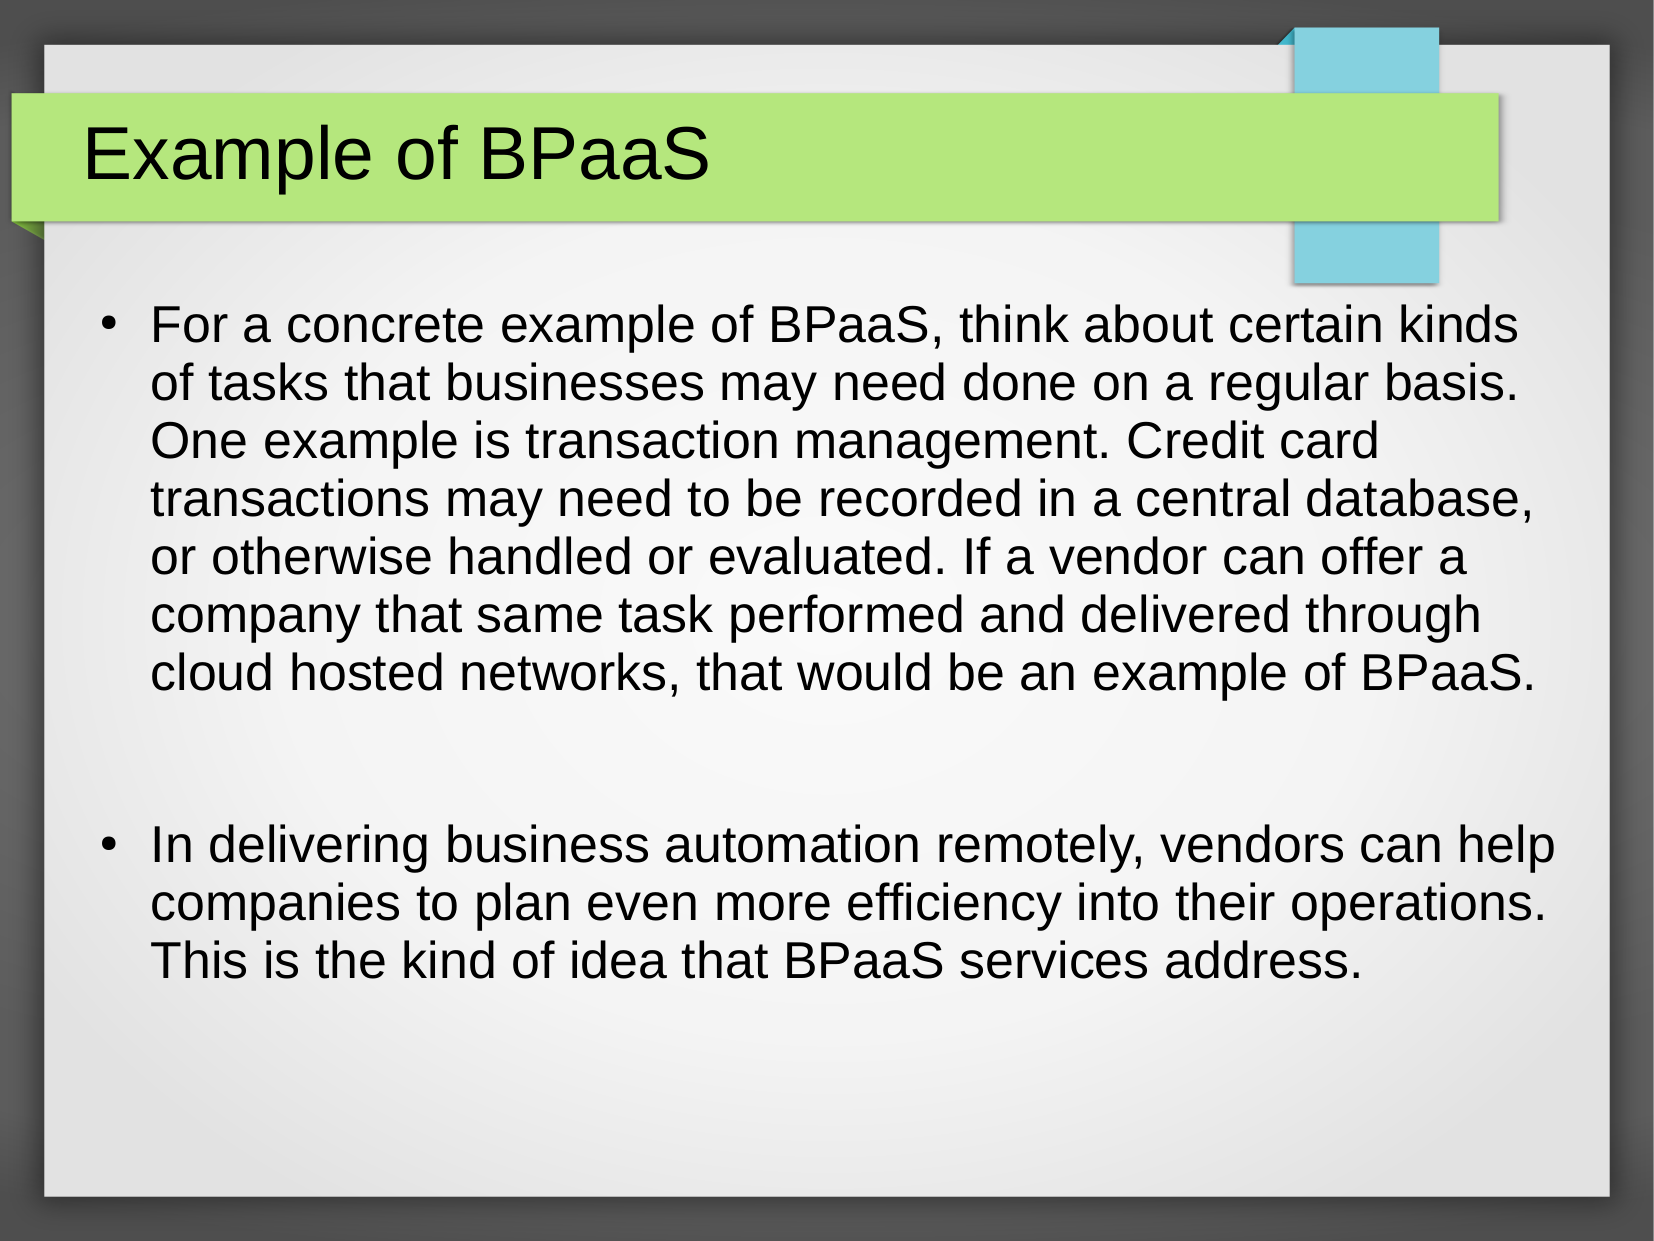

# Example of BPaaS
For a concrete example of BPaaS, think about certain kinds of tasks that businesses may need done on a regular basis. One example is transaction management. Credit card transactions may need to be recorded in a central database, or otherwise handled or evaluated. If a vendor can offer a company that same task performed and delivered through cloud hosted networks, that would be an example of BPaaS.
In delivering business automation remotely, vendors can help companies to plan even more efficiency into their operations. This is the kind of idea that BPaaS services address.